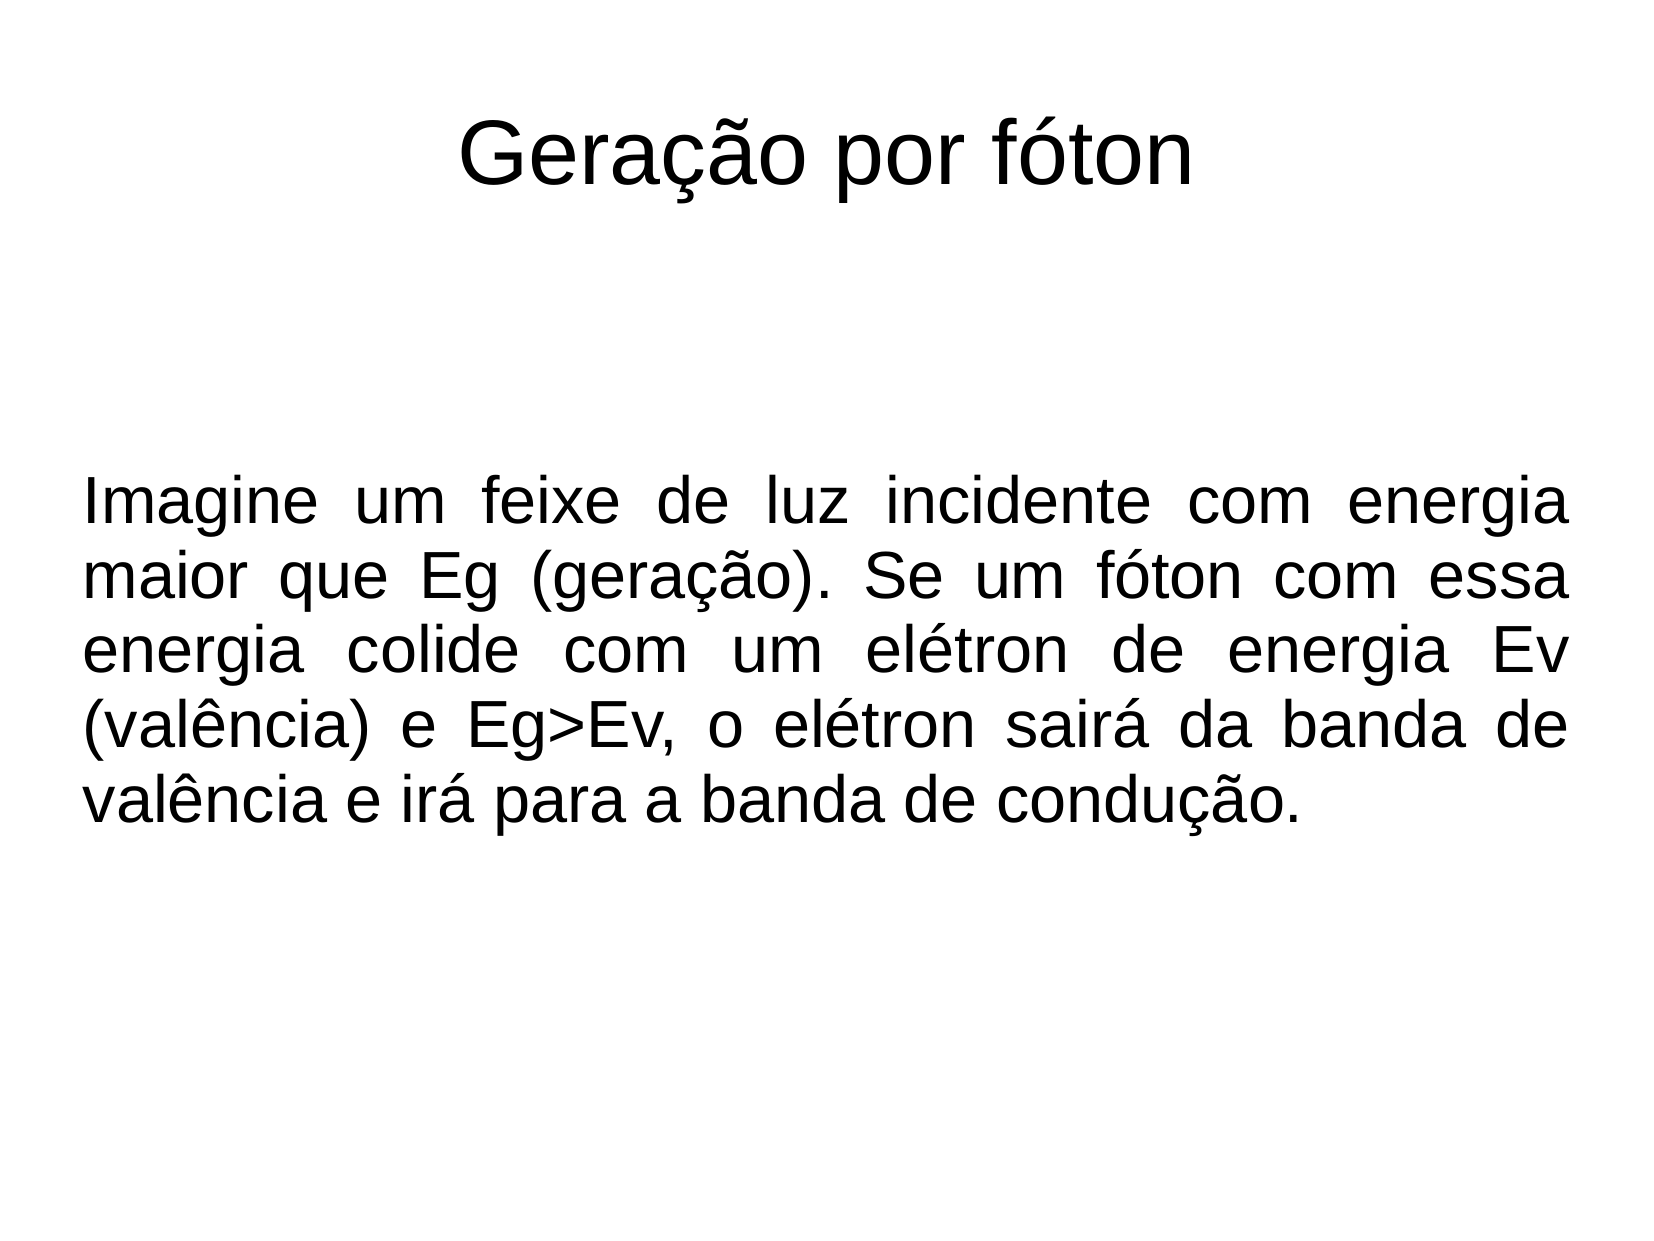

# Geração por fóton
Imagine um feixe de luz incidente com energia maior que Eg (geração). Se um fóton com essa energia colide com um elétron de energia Ev (valência) e Eg>Ev, o elétron sairá da banda de valência e irá para a banda de condução.